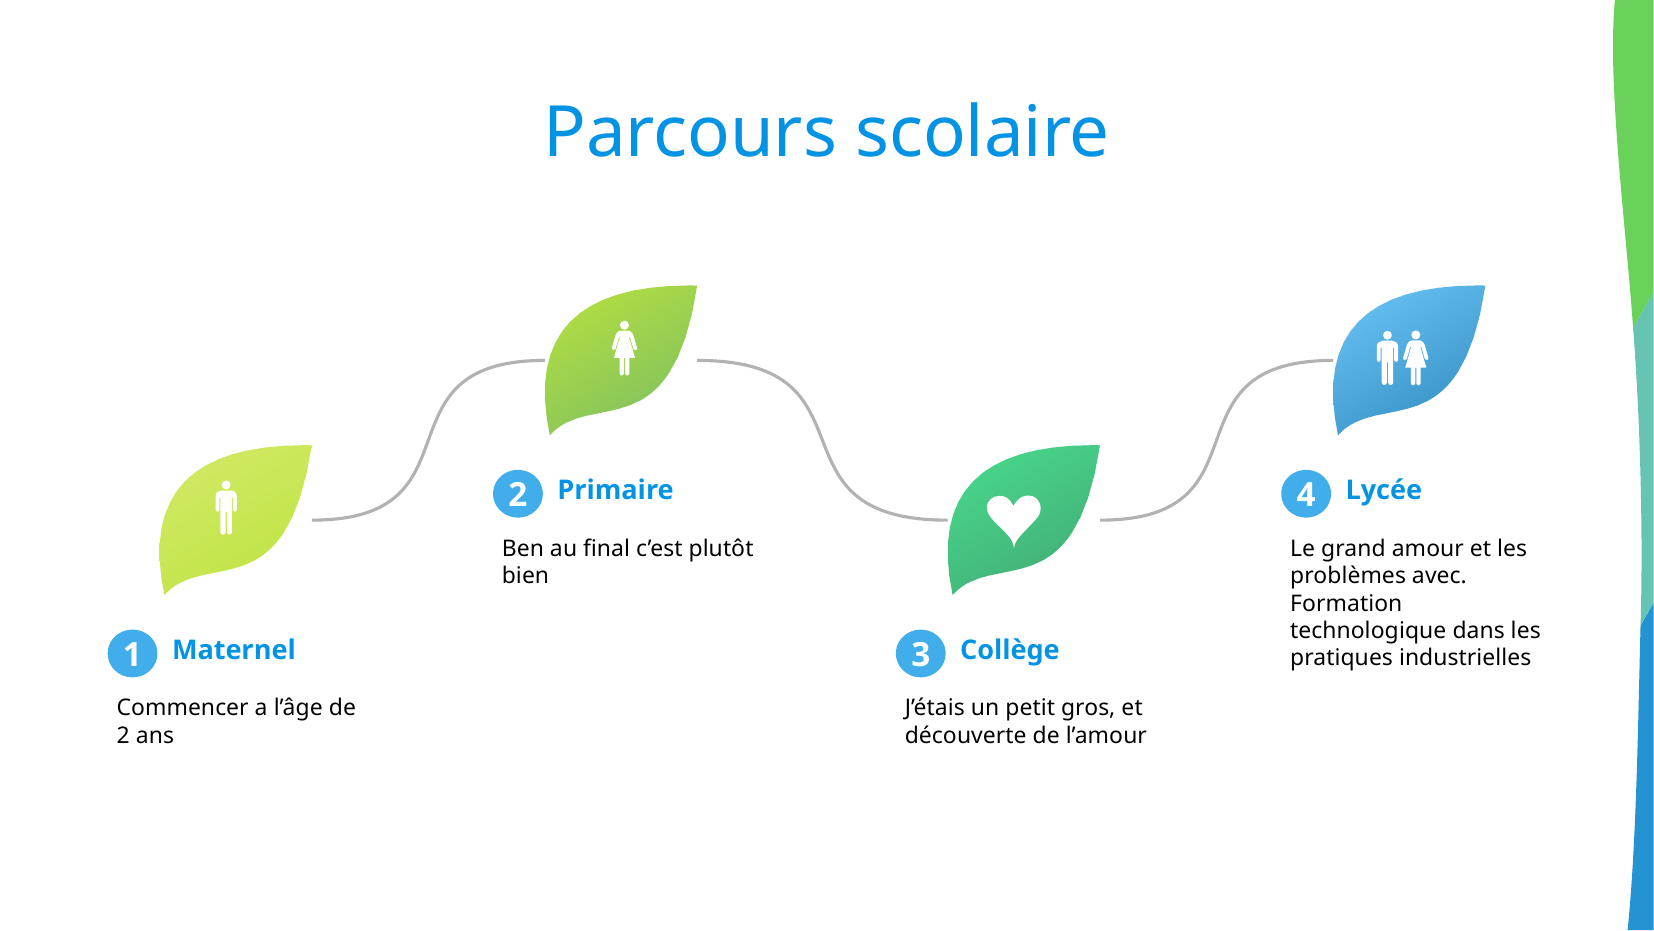

Parcours scolaire
Primaire
Lycée
2
4
Ben au final c’est plutôt bien
Le grand amour et les problèmes avec. Formation technologique dans les pratiques industrielles
Maternel
Collège
1
3
Commencer a l’âge de 2 ans
J’étais un petit gros, et découverte de l’amour